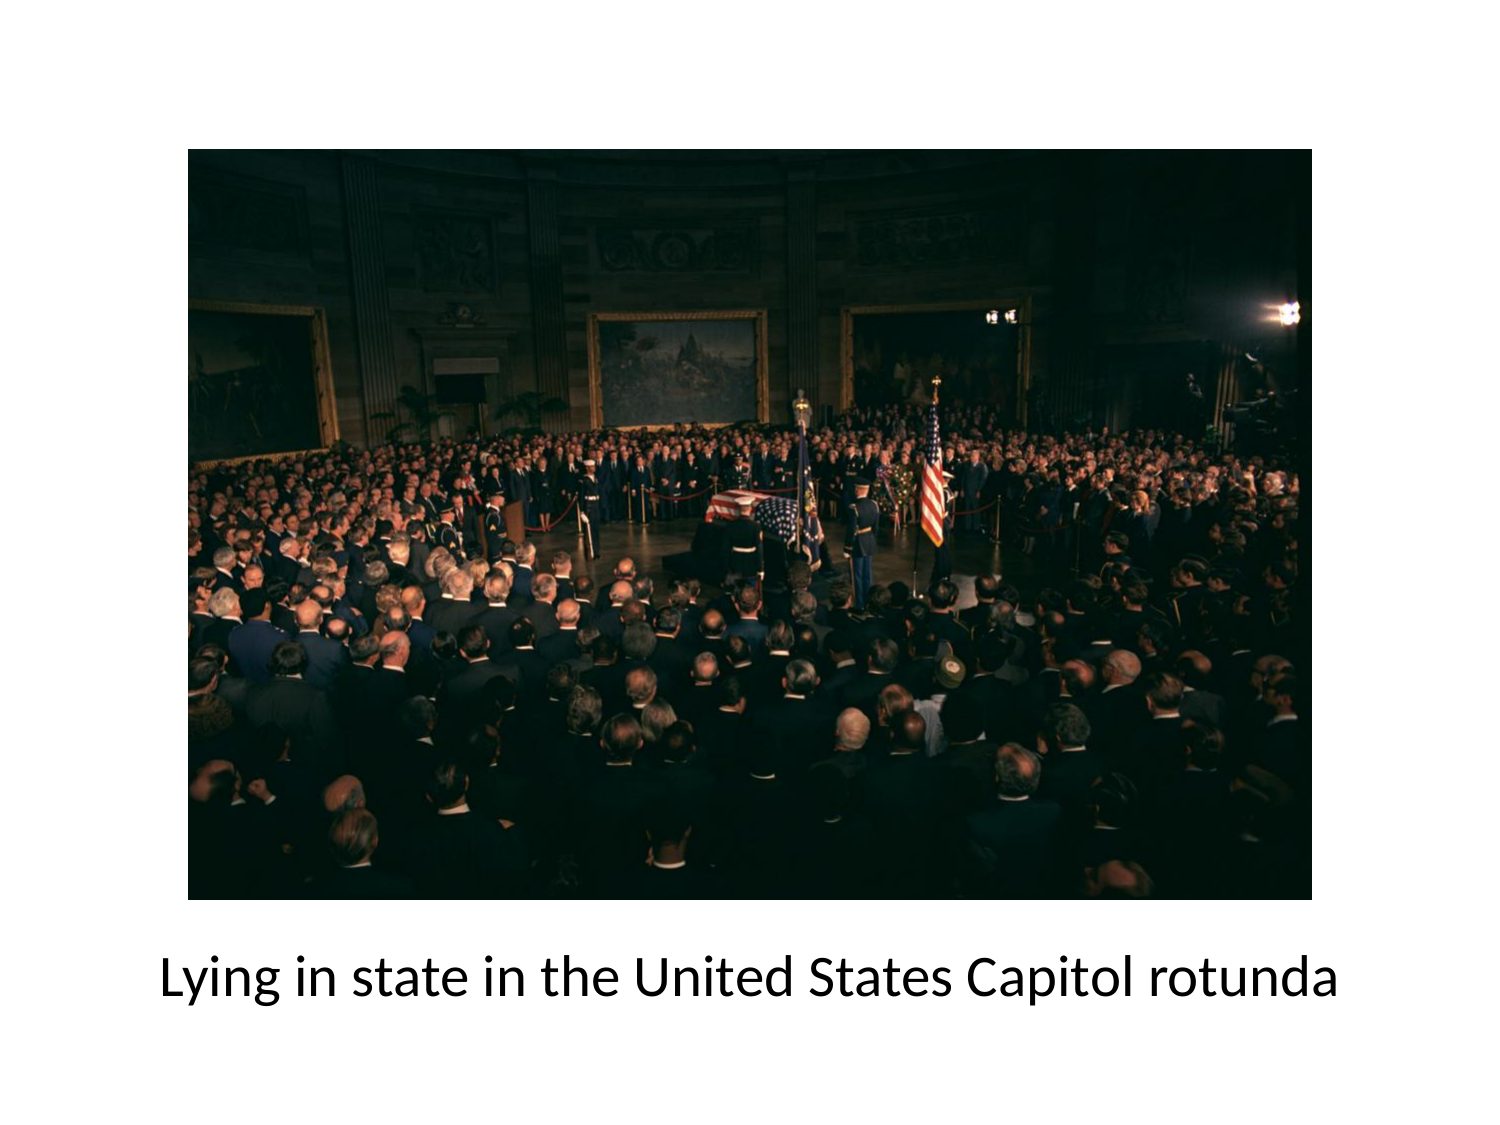

Lying in state in the United States Capitol rotunda